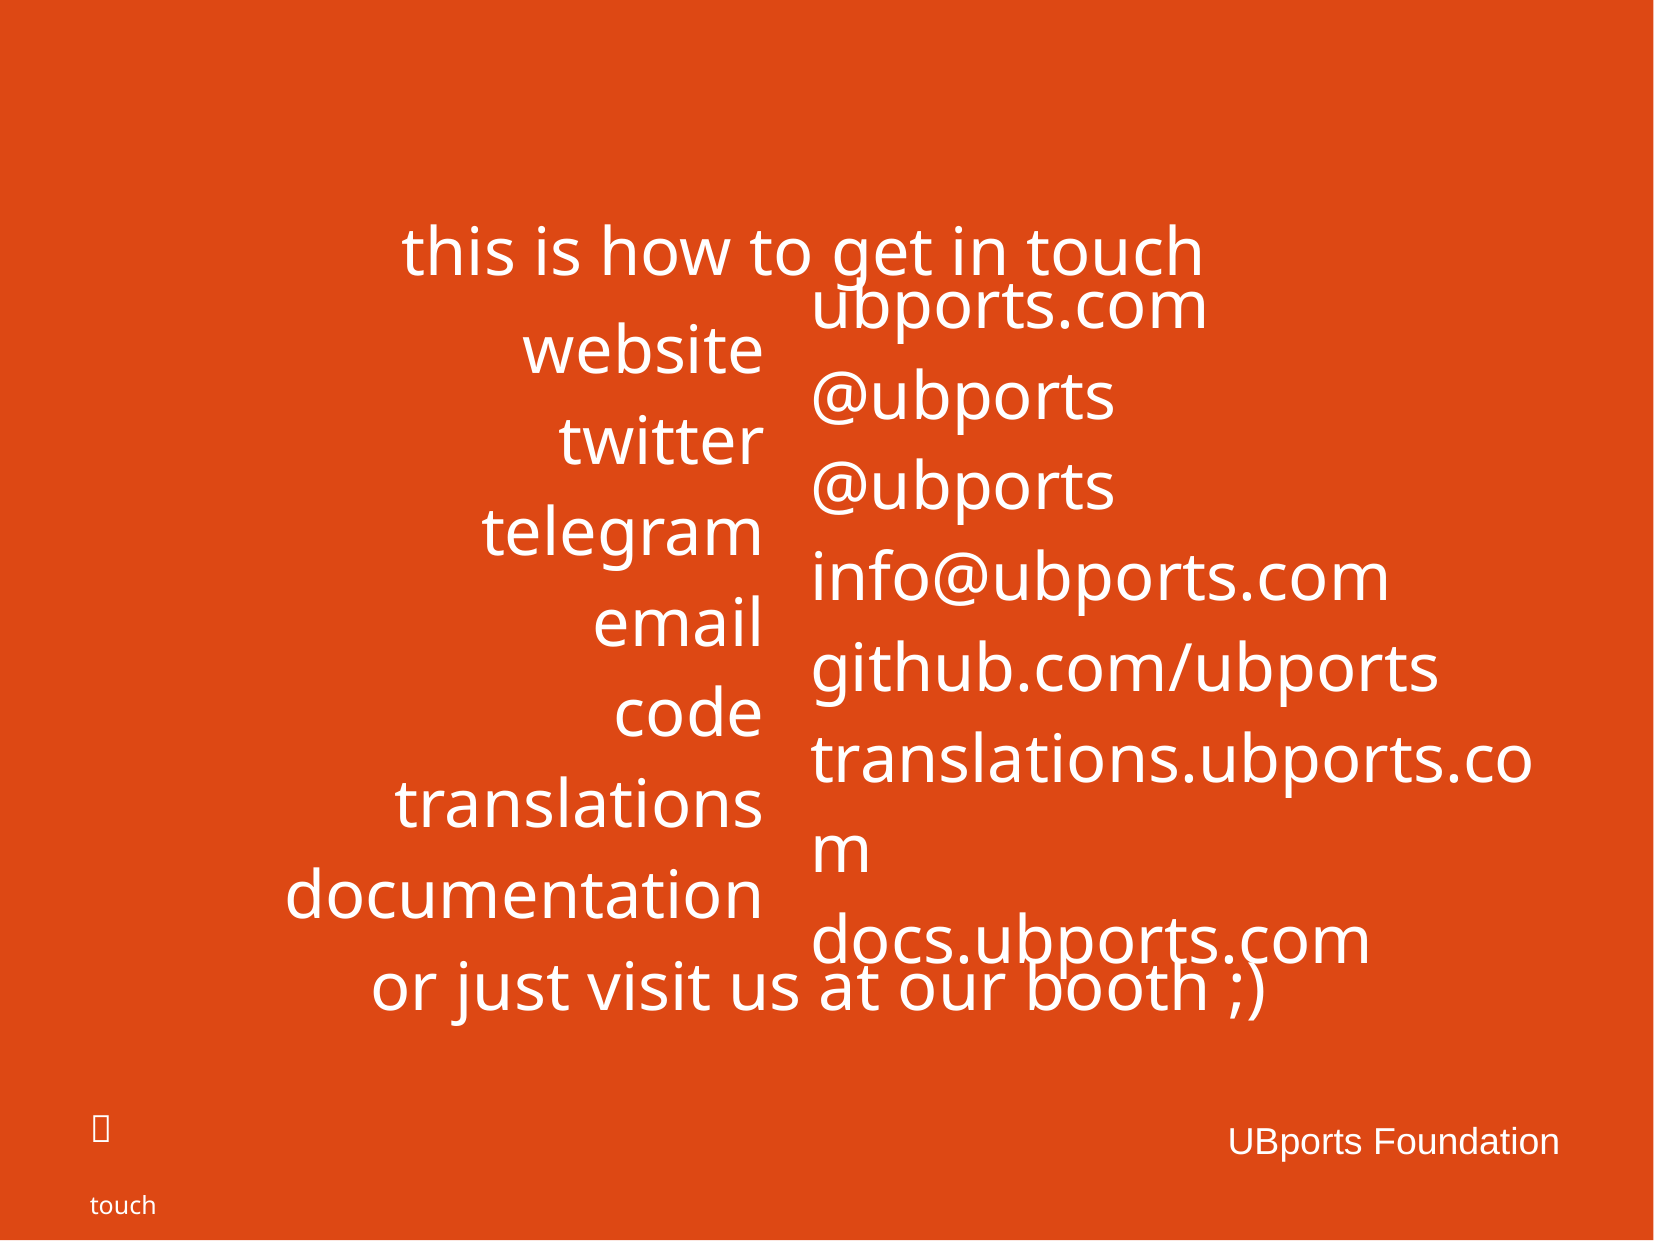

this is how to get in touch
# ubports.com
@ubports
@ubports
info@ubports.com
github.com/ubports
translations.ubports.com
docs.ubports.com
website
twitter
telegram
email
code
translations
documentation
or just visit us at our booth ;)